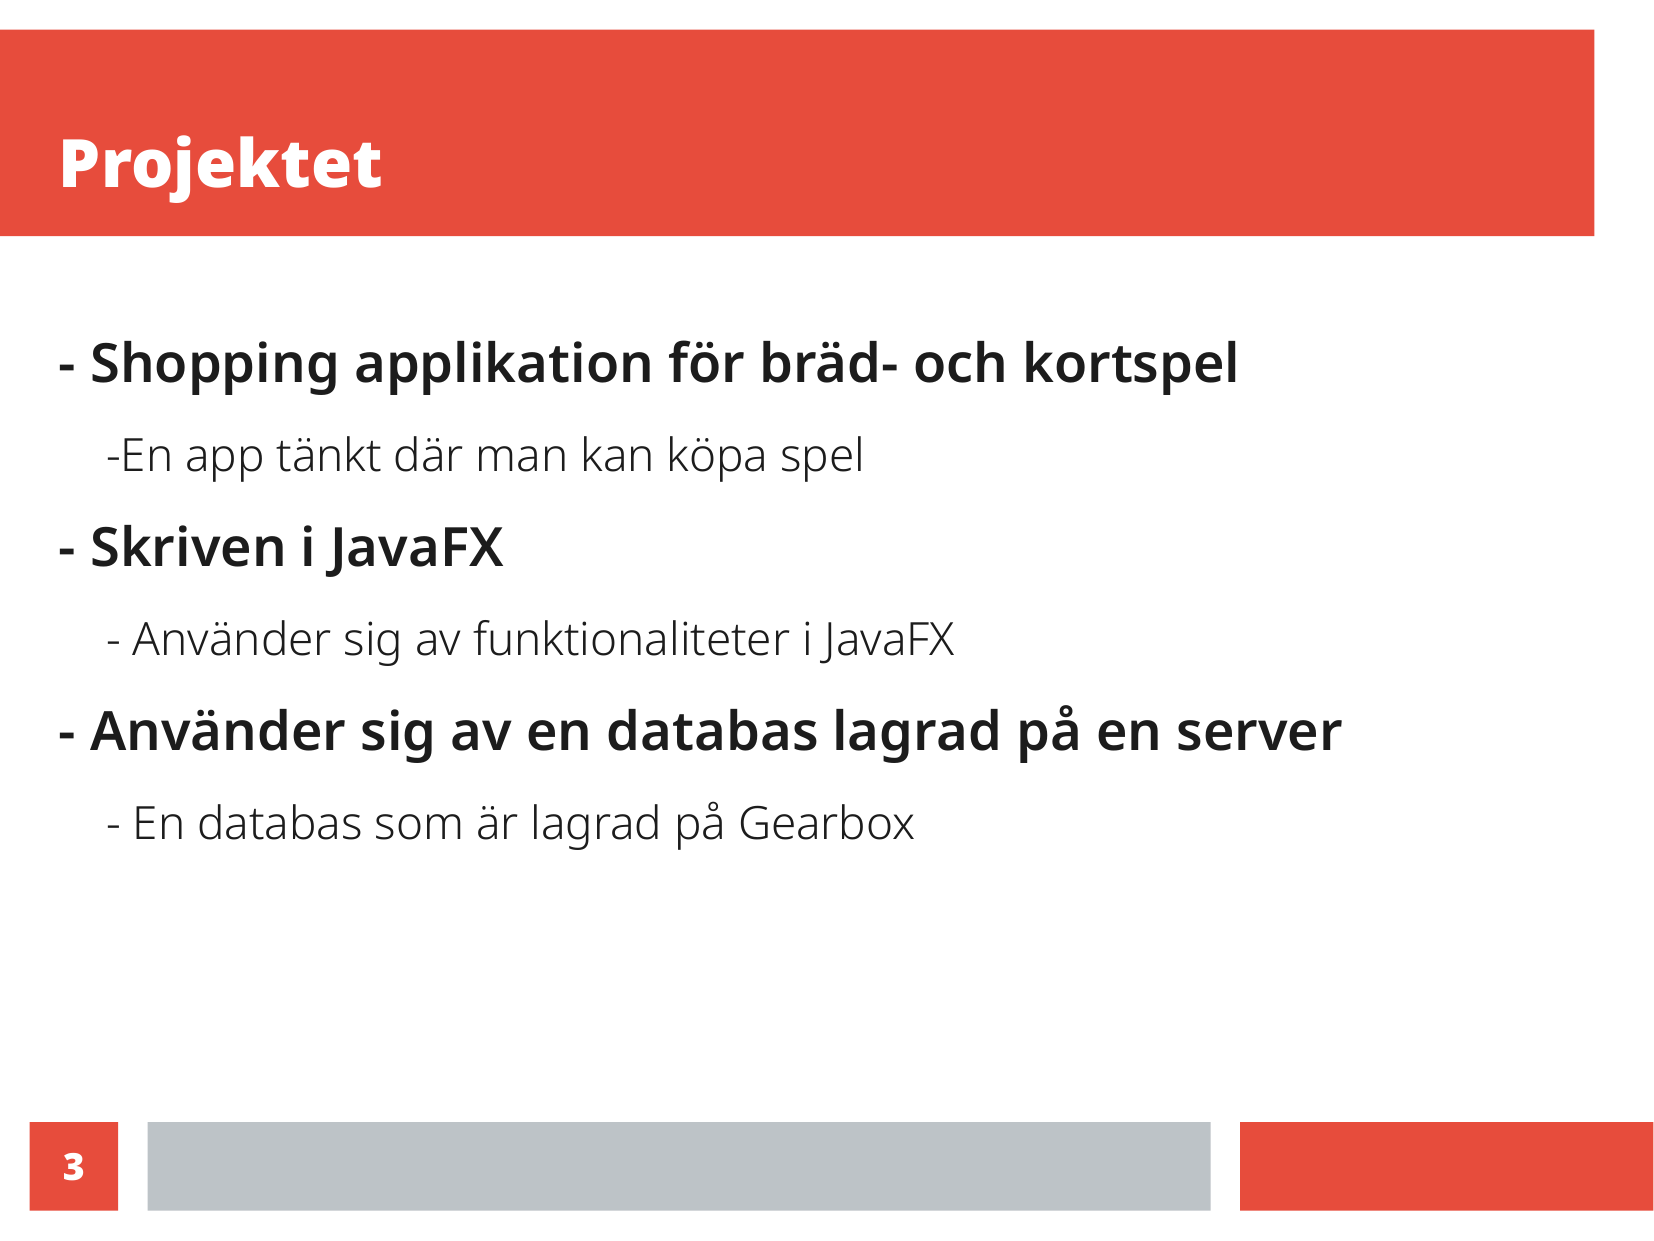

# Projektet
- Shopping applikation för bräd- och kortspel
-En app tänkt där man kan köpa spel
- Skriven i JavaFX
- Använder sig av funktionaliteter i JavaFX
- Använder sig av en databas lagrad på en server
- En databas som är lagrad på Gearbox
3